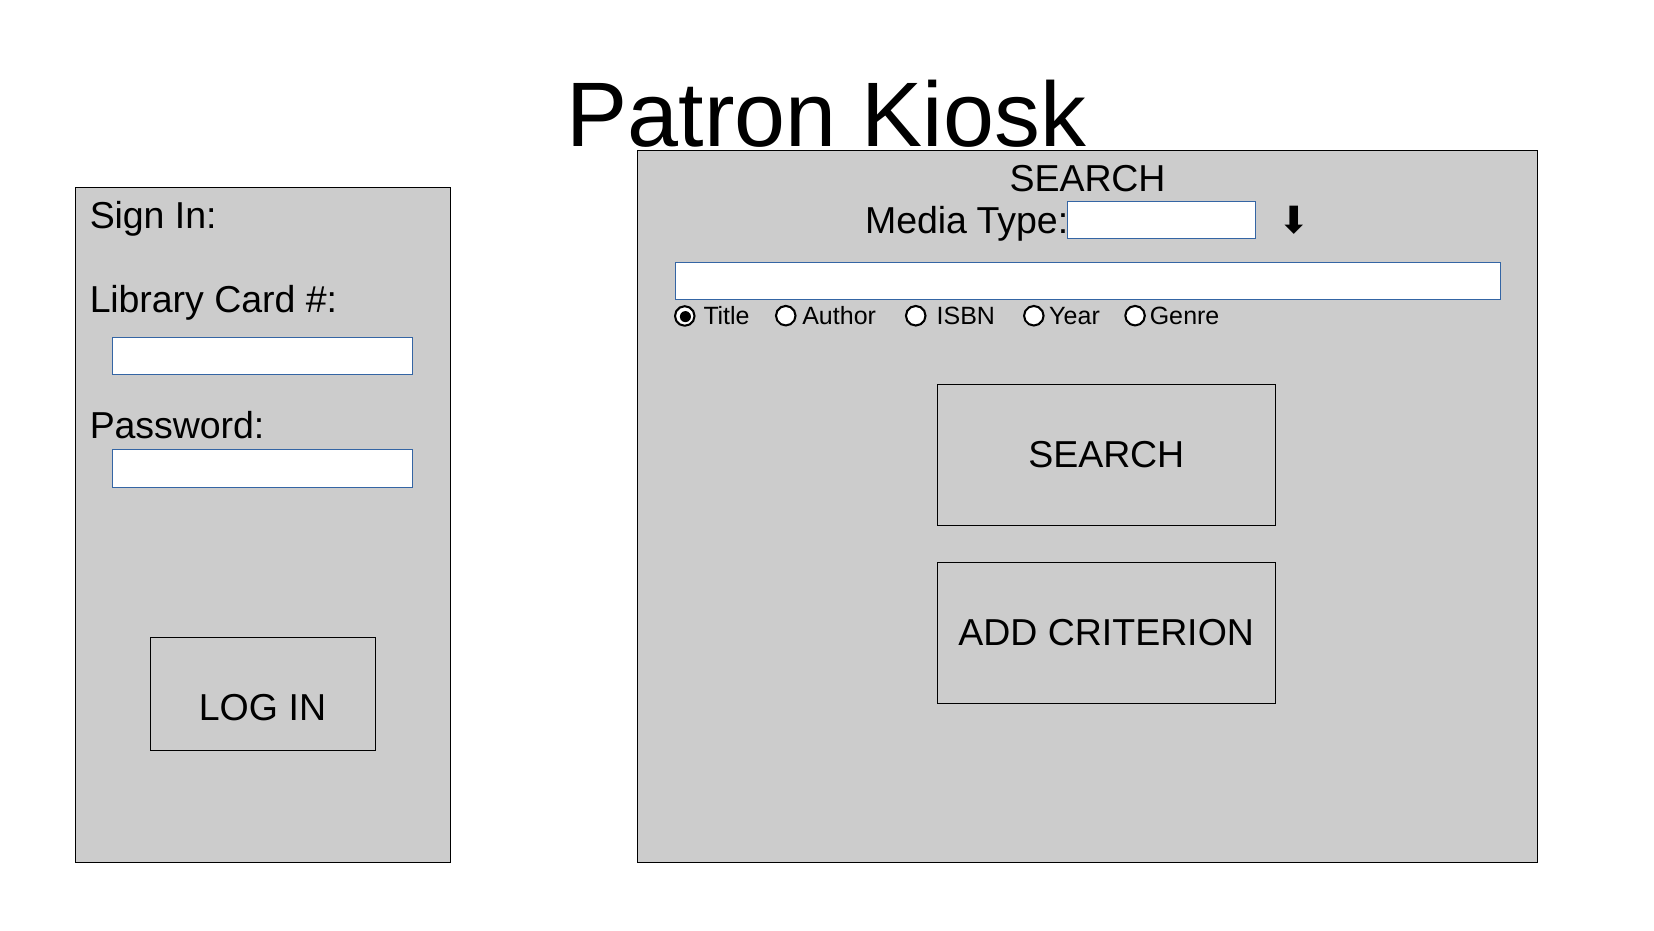

# Patron Kiosk
SEARCH
Media Type: ⬇️
Sign In:
Library Card #:
Password:
Title
Author
Year
ISBN
Genre
SEARCH
ADD CRITERION
LOG IN